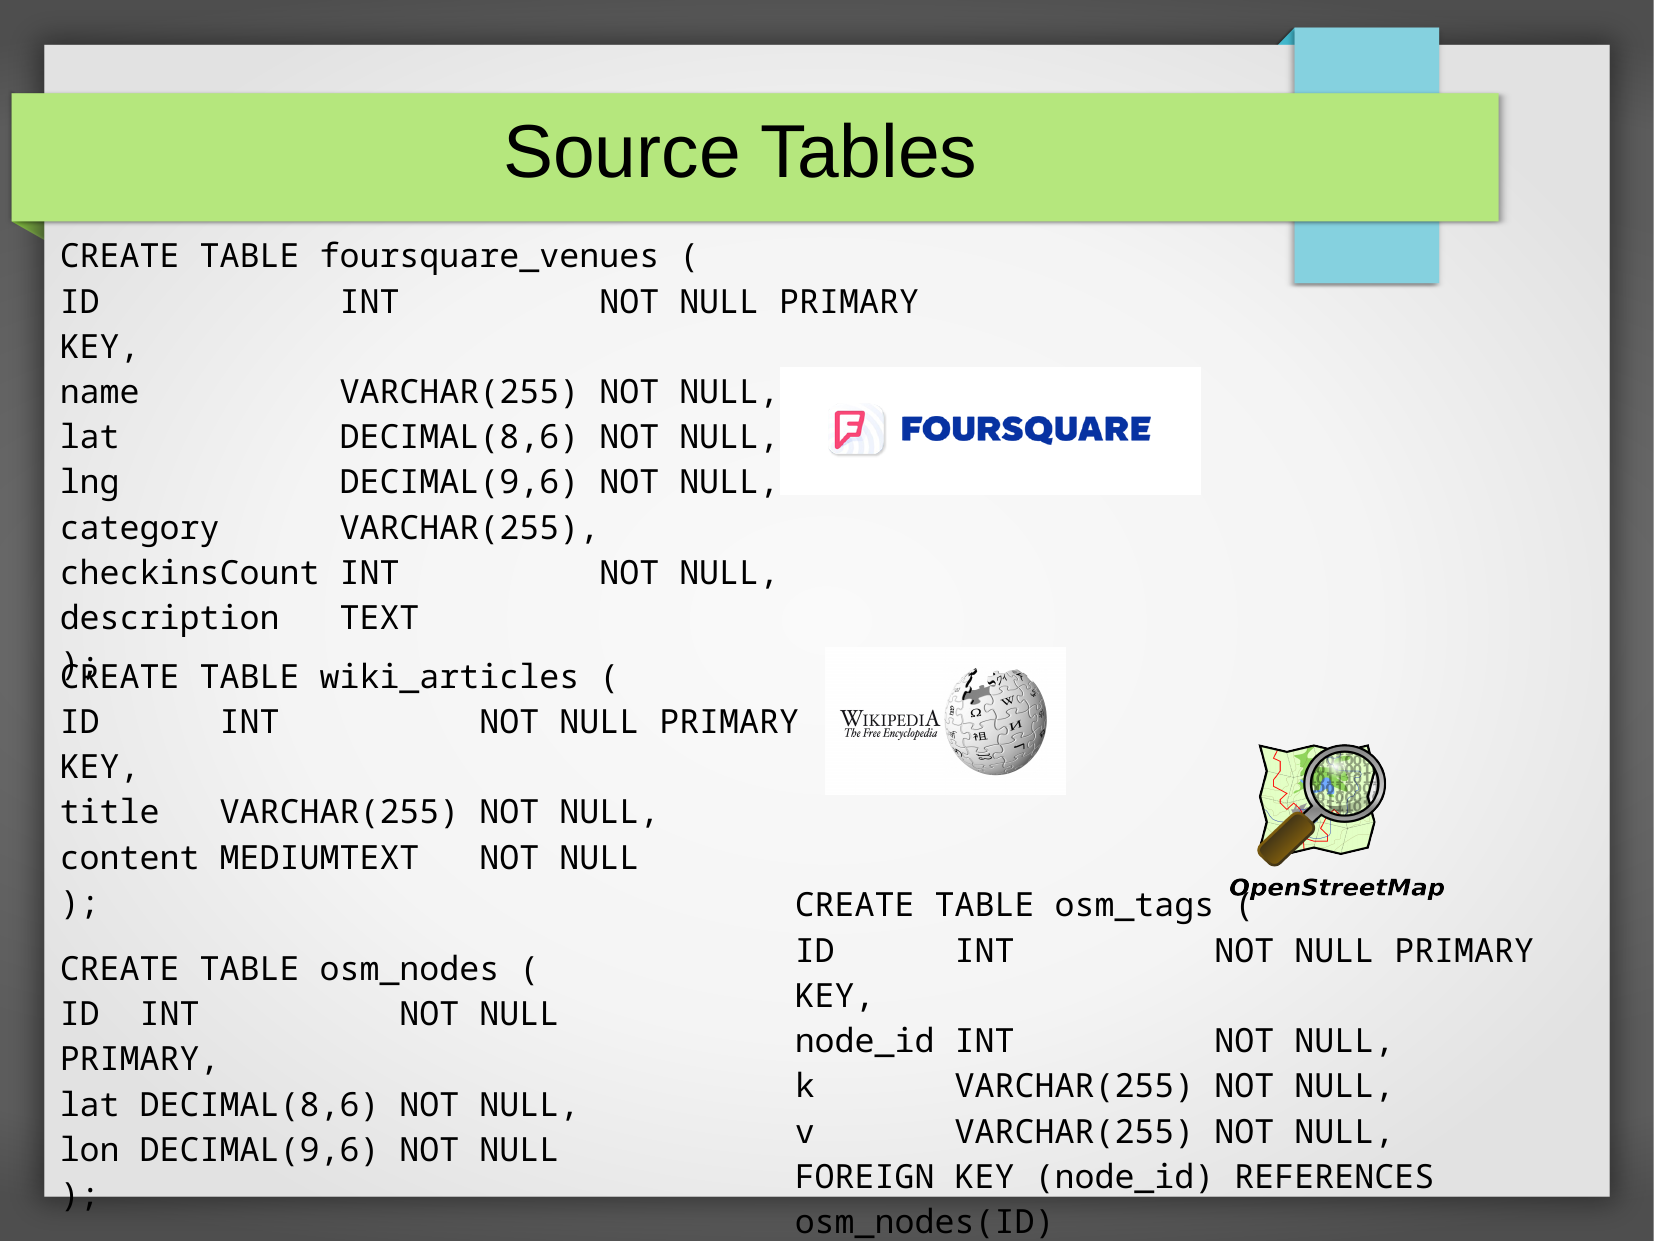

# Source Tables
CREATE TABLE foursquare_venues (
ID INT NOT NULL PRIMARY KEY,
name VARCHAR(255) NOT NULL,
lat DECIMAL(8,6) NOT NULL,
lng DECIMAL(9,6) NOT NULL,
category VARCHAR(255),
checkinsCount INT NOT NULL,
description TEXT
);
CREATE TABLE wiki_articles (
ID INT NOT NULL PRIMARY KEY,
title VARCHAR(255) NOT NULL,
content MEDIUMTEXT NOT NULL
);
CREATE TABLE osm_tags (
ID INT NOT NULL PRIMARY KEY,
node_id INT NOT NULL,
k VARCHAR(255) NOT NULL,
v VARCHAR(255) NOT NULL,
FOREIGN KEY (node_id) REFERENCES osm_nodes(ID)
);
CREATE TABLE osm_nodes (
ID INT NOT NULL PRIMARY,
lat DECIMAL(8,6) NOT NULL,
lon DECIMAL(9,6) NOT NULL
);